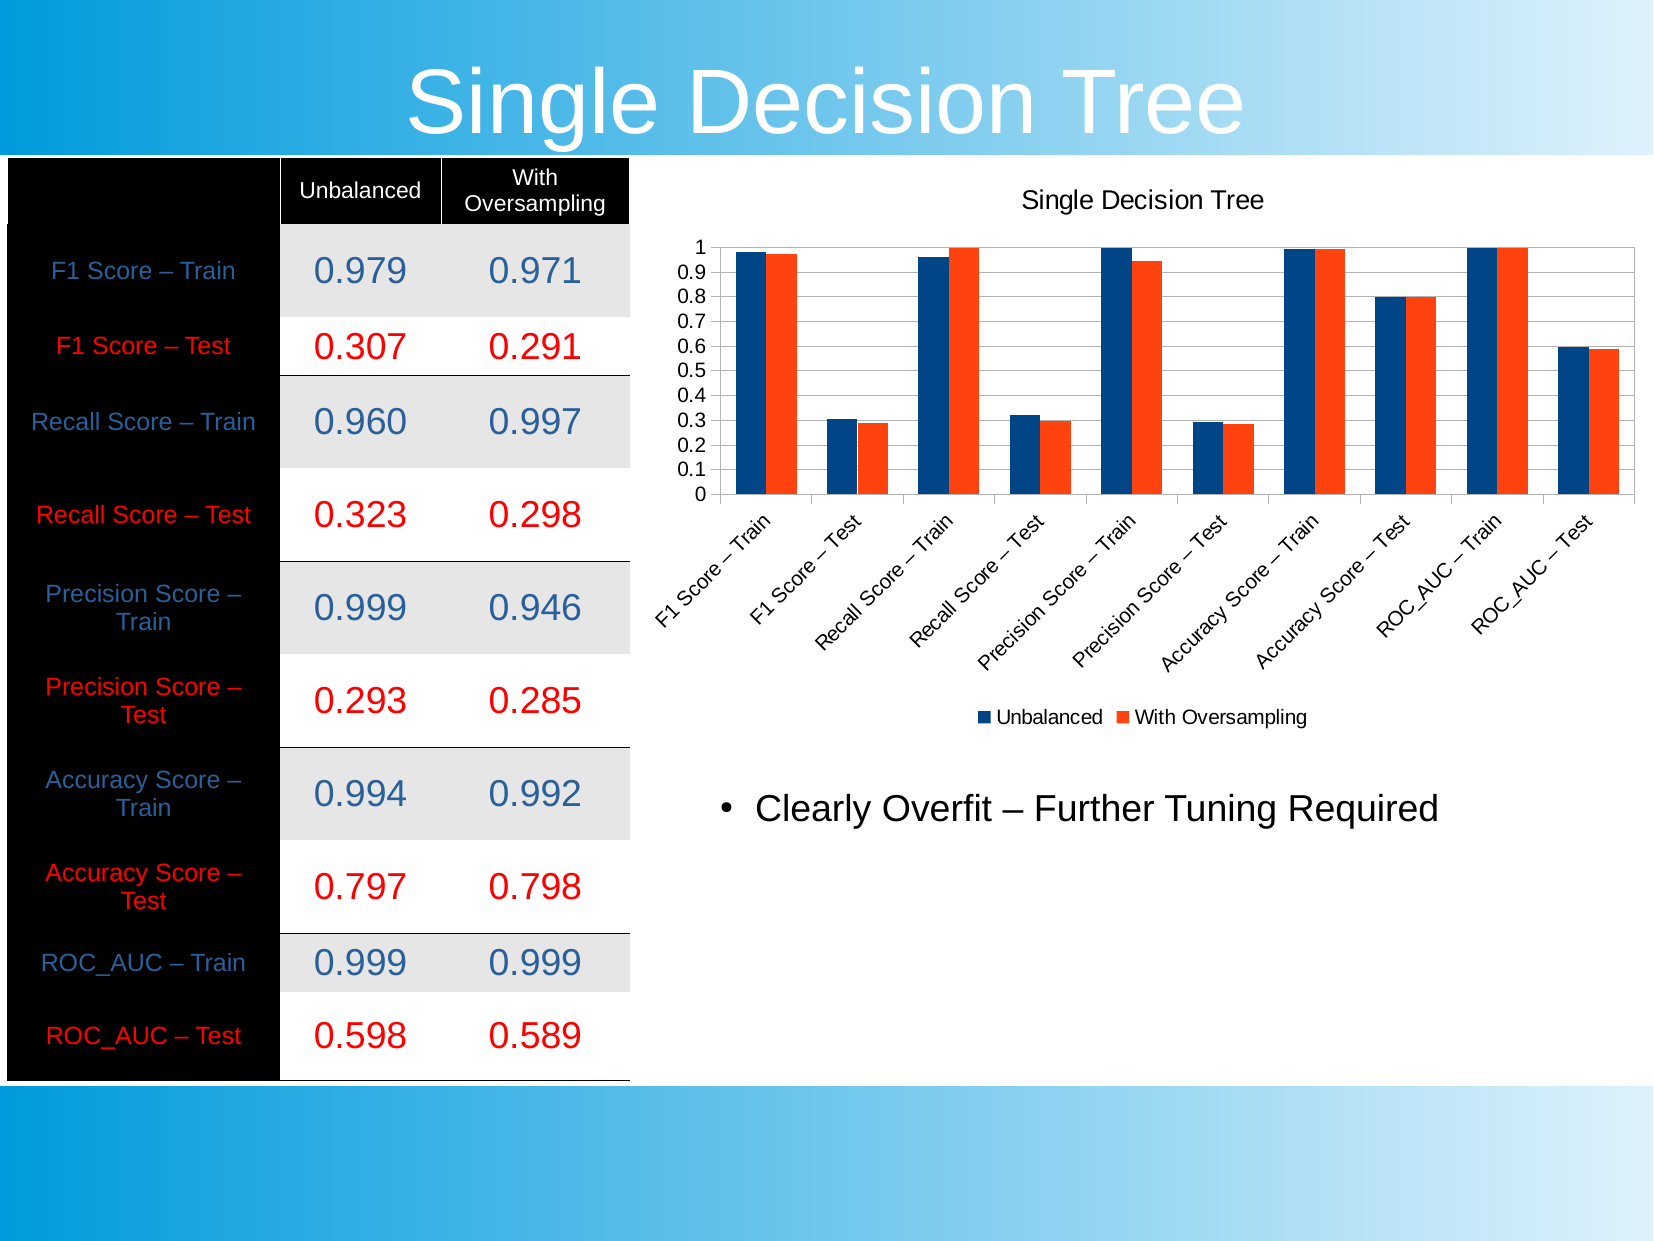

# Single Decision Tree
| | Unbalanced | With Oversampling |
| --- | --- | --- |
| F1 Score – Train | 0.979 | 0.971 |
| F1 Score – Test | 0.307 | 0.291 |
| Recall Score – Train | 0.960 | 0.997 |
| Recall Score – Test | 0.323 | 0.298 |
| Precision Score – Train | 0.999 | 0.946 |
| Precision Score – Test | 0.293 | 0.285 |
| Accuracy Score – Train | 0.994 | 0.992 |
| Accuracy Score – Test | 0.797 | 0.798 |
| ROC\_AUC – Train | 0.999 | 0.999 |
| ROC\_AUC – Test | 0.598 | 0.589 |
### Chart: Single Decision Tree
| Category | Unbalanced | With Oversampling |
|---|---|---|
| F1 Score – Train | 0.979 | 0.971 |
| F1 Score – Test | 0.307 | 0.291 |
| Recall Score – Train | 0.96 | 0.997 |
| Recall Score – Test | 0.323 | 0.298 |
| Precision Score – Train | 0.999 | 0.946 |
| Precision Score – Test | 0.293 | 0.285 |
| Accuracy Score – Train | 0.994 | 0.992 |
| Accuracy Score – Test | 0.797 | 0.798 |
| ROC_AUC – Train | 0.999 | 0.999 |
| ROC_AUC – Test | 0.598 | 0.589 |Clearly Overfit – Further Tuning Required